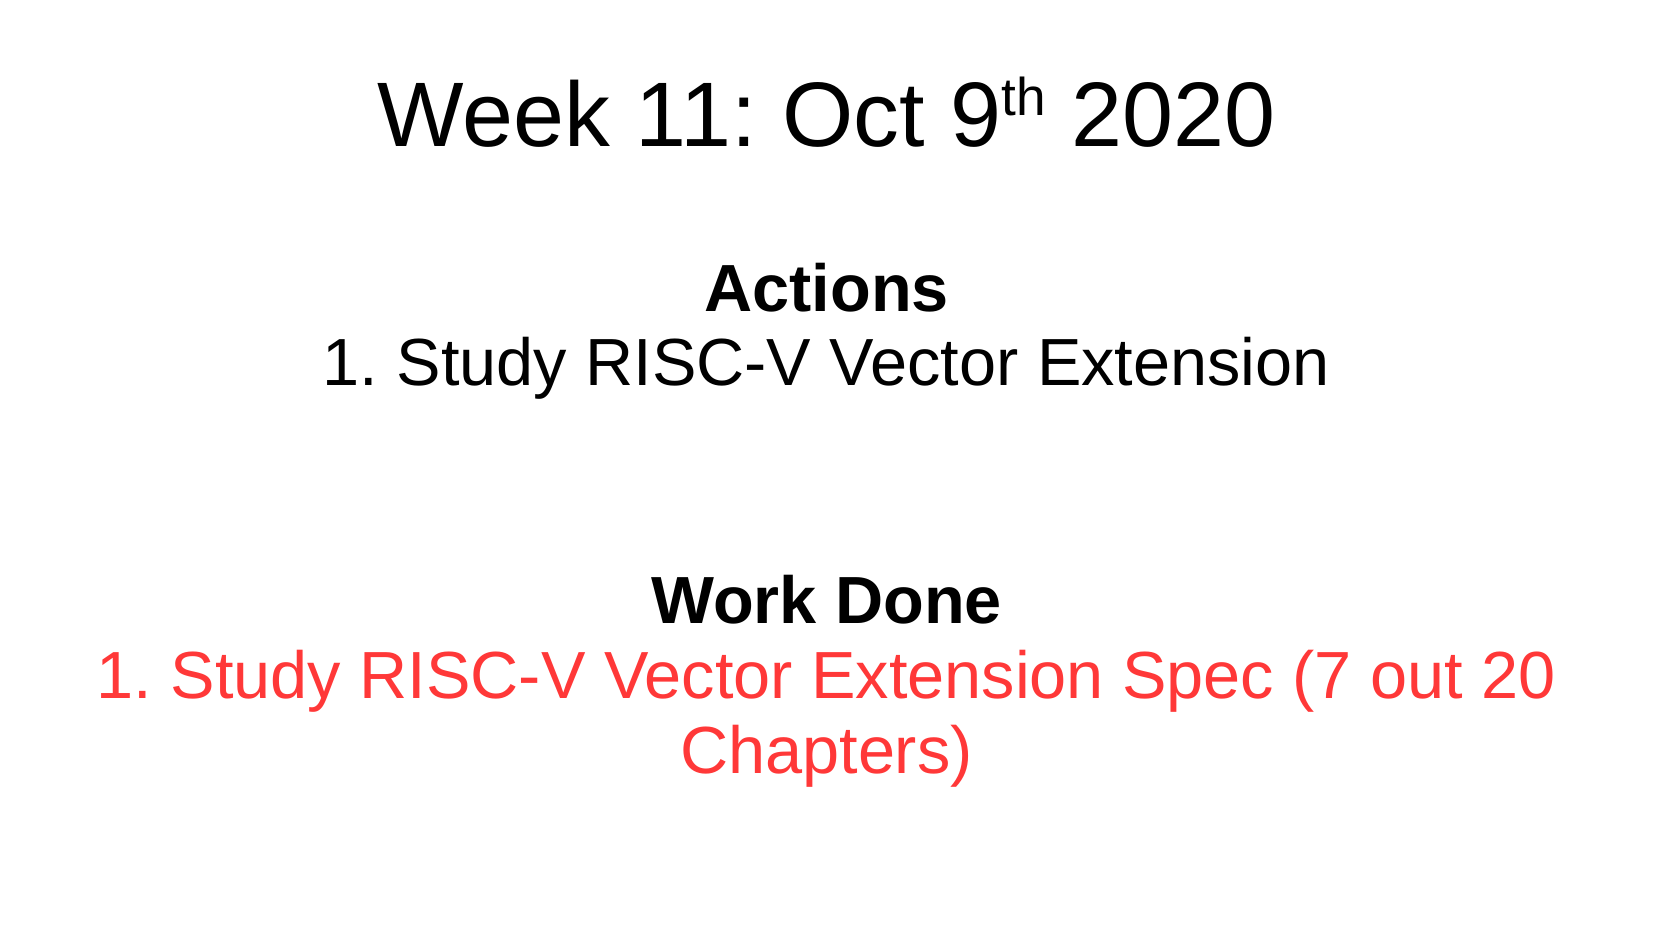

# Week 11: Oct 9th 2020
Actions
1. Study RISC-V Vector Extension
Work Done
1. Study RISC-V Vector Extension Spec (7 out 20 Chapters)